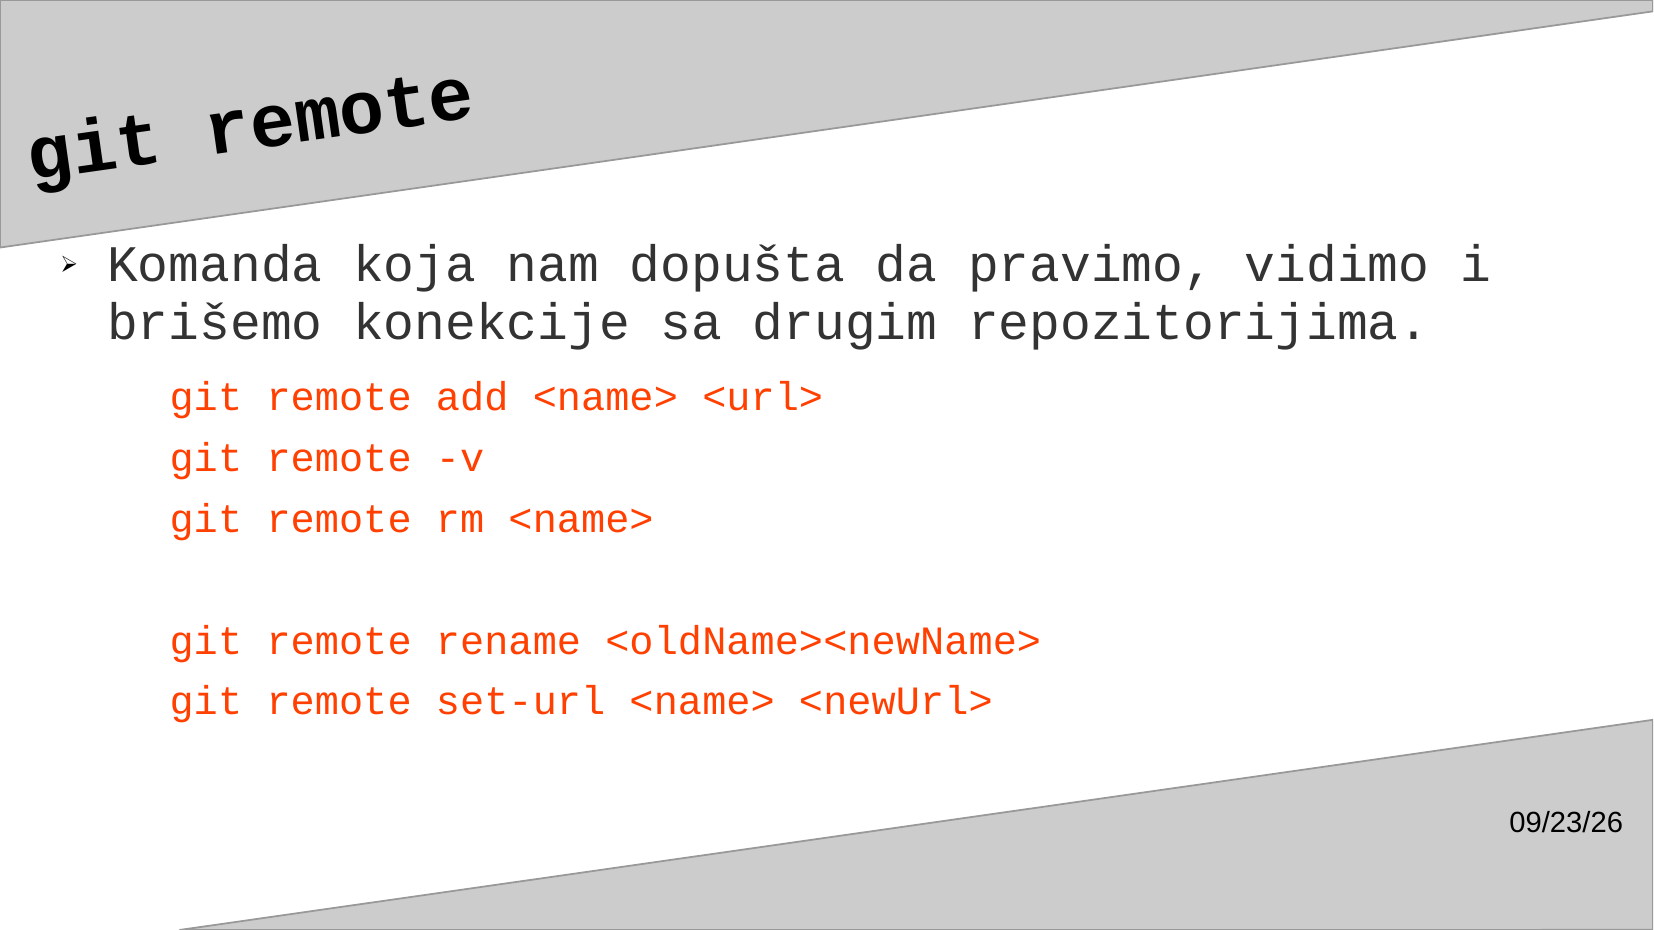

# git remote
Komanda koja nam dopušta da pravimo, vidimo i brišemo konekcije sa drugim repozitorijima.
git remote add <name> <url>
git remote -v
git remote rm <name>
git remote rename <oldName><newName>
git remote set-url <name> <newUrl>
101